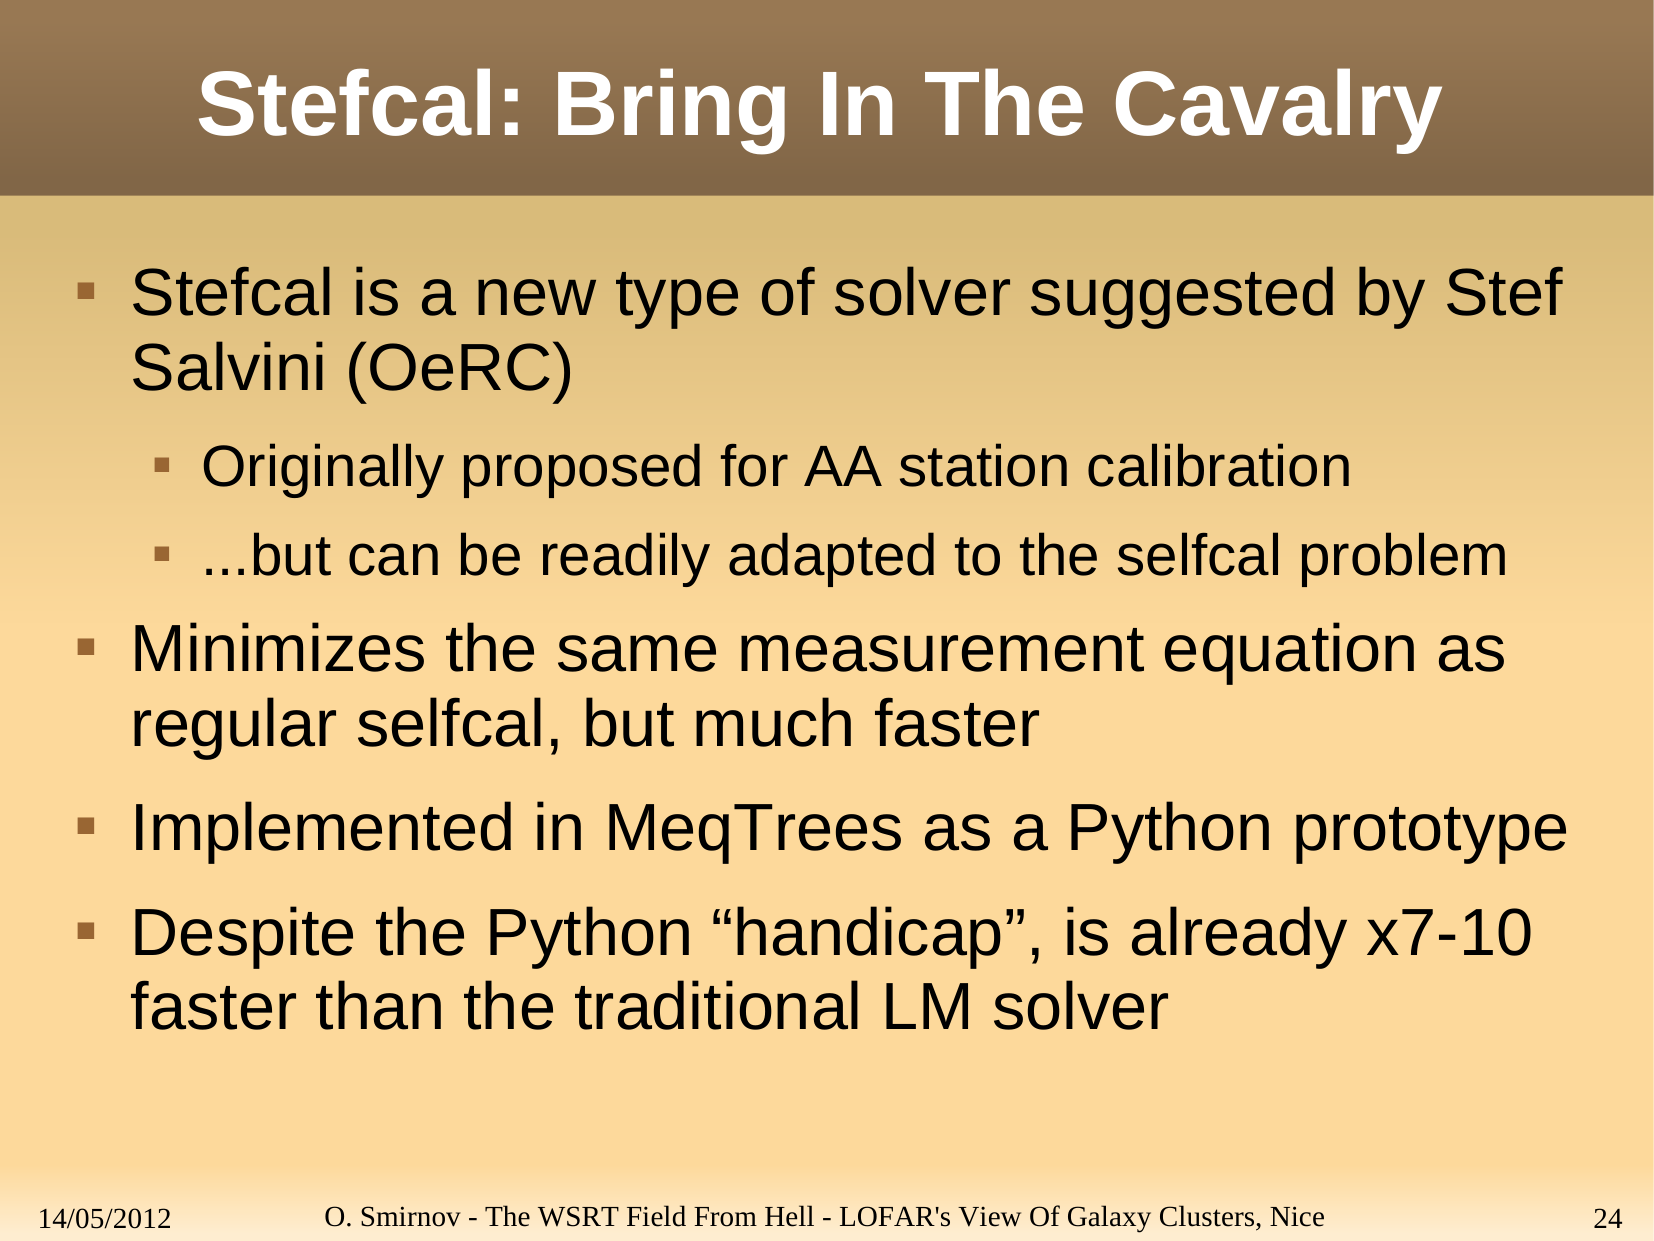

# Stefcal: Bring In The Cavalry
Stefcal is a new type of solver suggested by Stef Salvini (OeRC)
Originally proposed for AA station calibration
...but can be readily adapted to the selfcal problem
Minimizes the same measurement equation as regular selfcal, but much faster
Implemented in MeqTrees as a Python prototype
Despite the Python “handicap”, is already x7-10 faster than the traditional LM solver
O. Smirnov - The WSRT Field From Hell - LOFAR's View Of Galaxy Clusters, Nice
14/05/2012
24